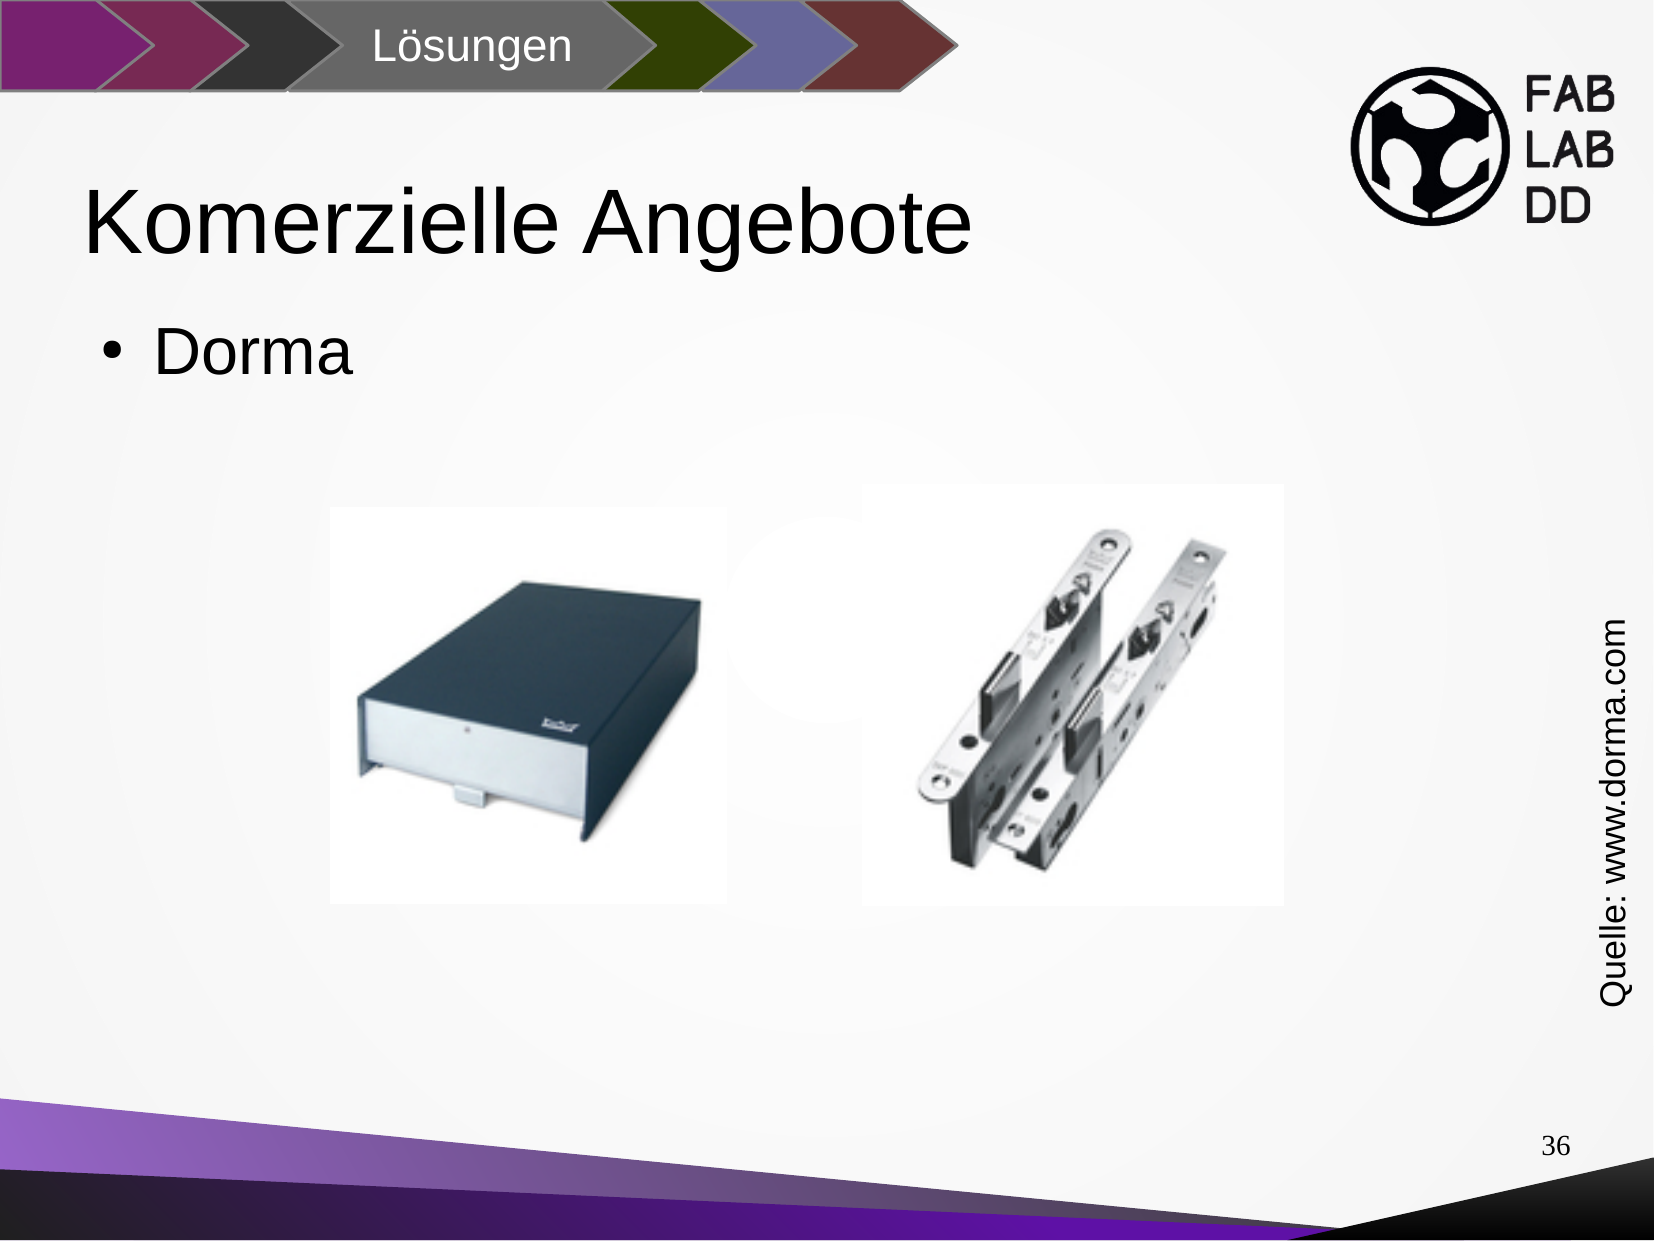

Lösungen
# Komerzielle Angebote
Dorma
Quelle: www.dorma.com